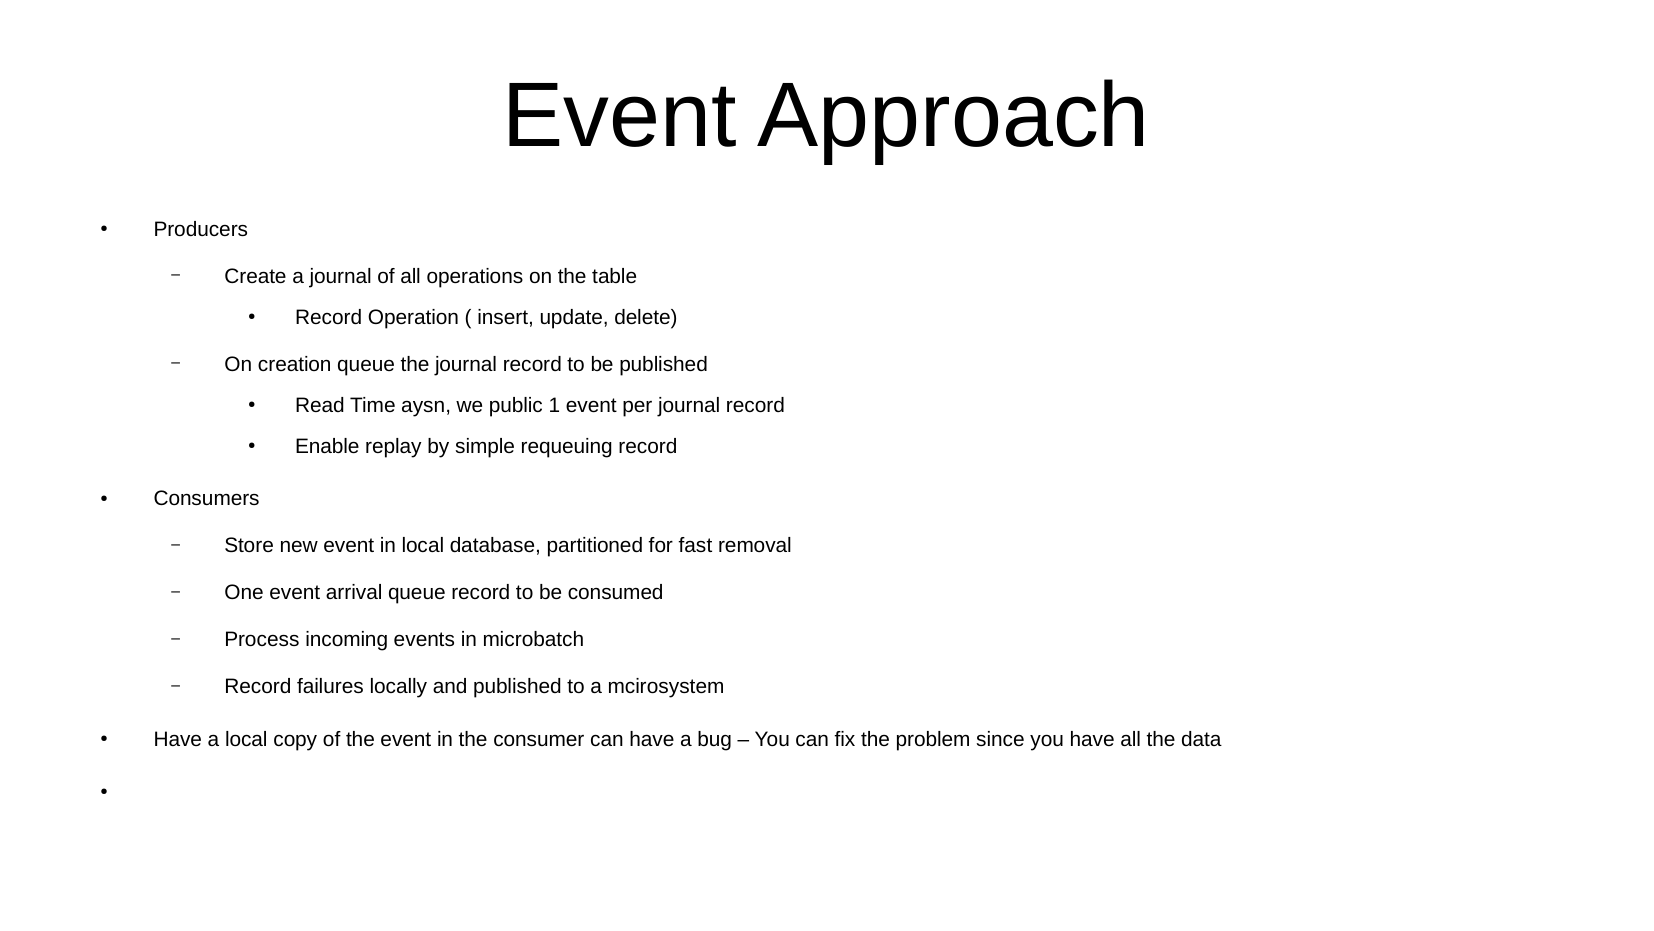

# Event Approach
Producers
Create a journal of all operations on the table
Record Operation ( insert, update, delete)
On creation queue the journal record to be published
Read Time aysn, we public 1 event per journal record
Enable replay by simple requeuing record
Consumers
Store new event in local database, partitioned for fast removal
One event arrival queue record to be consumed
Process incoming events in microbatch
Record failures locally and published to a mcirosystem
Have a local copy of the event in the consumer can have a bug – You can fix the problem since you have all the data